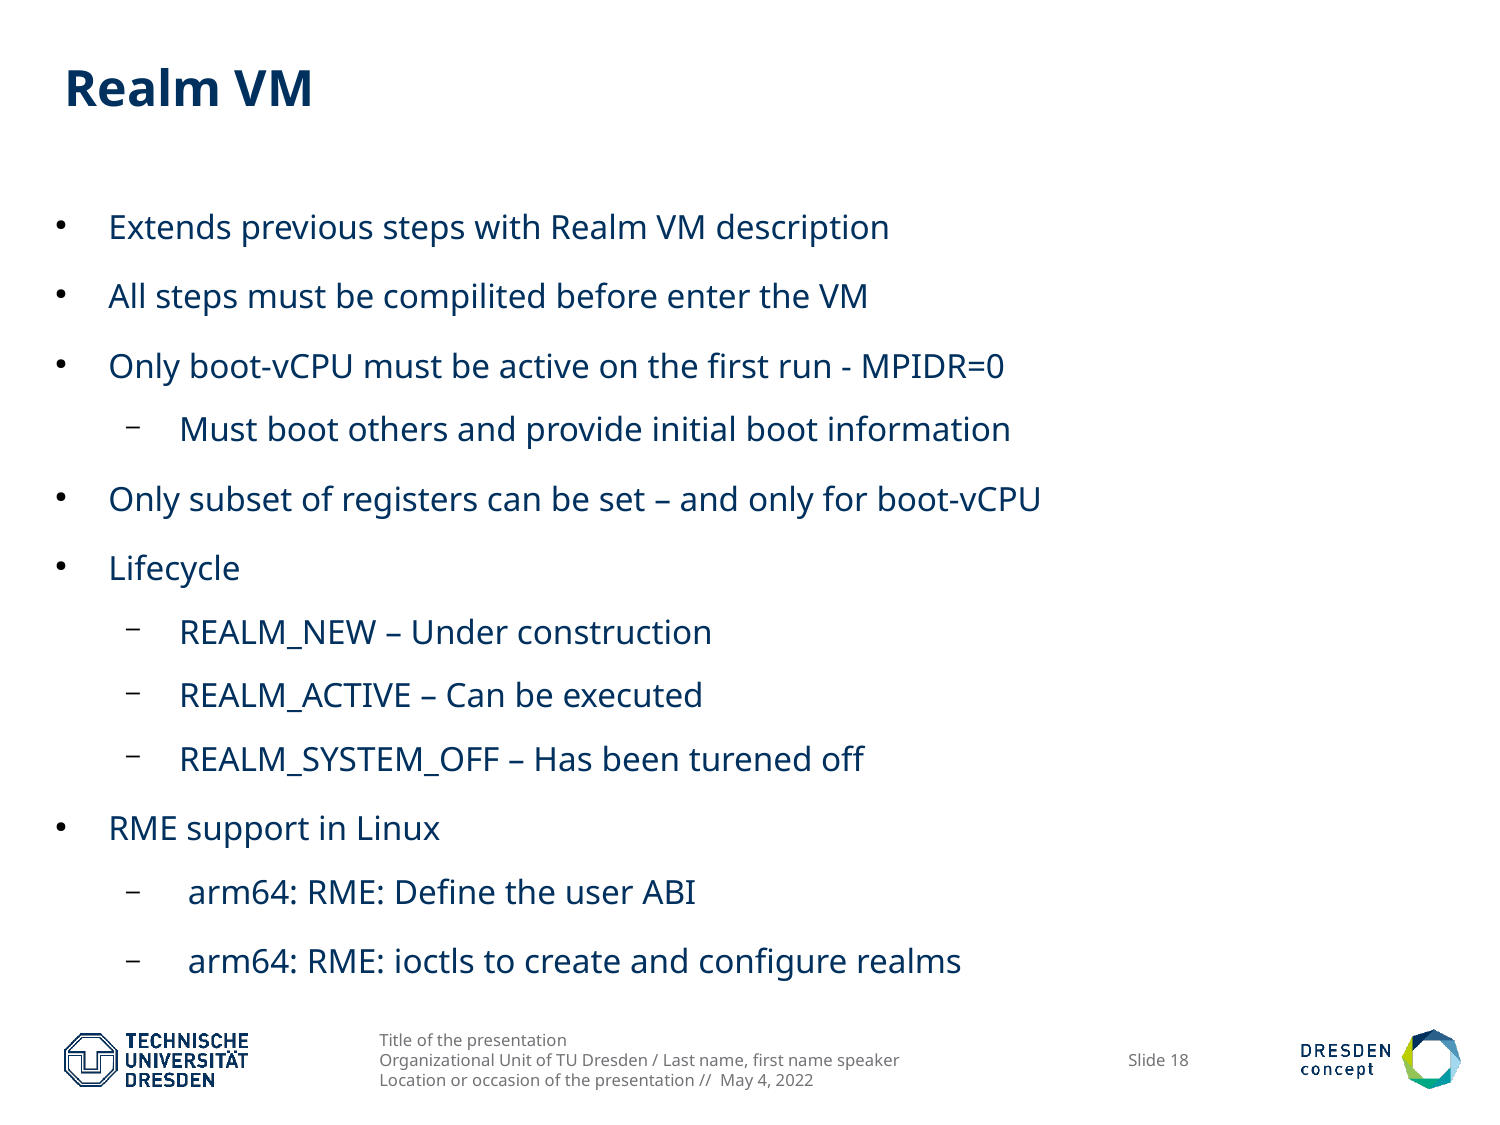

# Realm VM
Extends previous steps with Realm VM description
All steps must be compilited before enter the VM
Only boot-vCPU must be active on the first run - MPIDR=0
Must boot others and provide initial boot information
Only subset of registers can be set – and only for boot-vCPU
Lifecycle
REALM_NEW – Under construction
REALM_ACTIVE – Can be executed
REALM_SYSTEM_OFF – Has been turened off
RME support in Linux
 arm64: RME: Define the user ABI
 arm64: RME: ioctls to create and configure realms